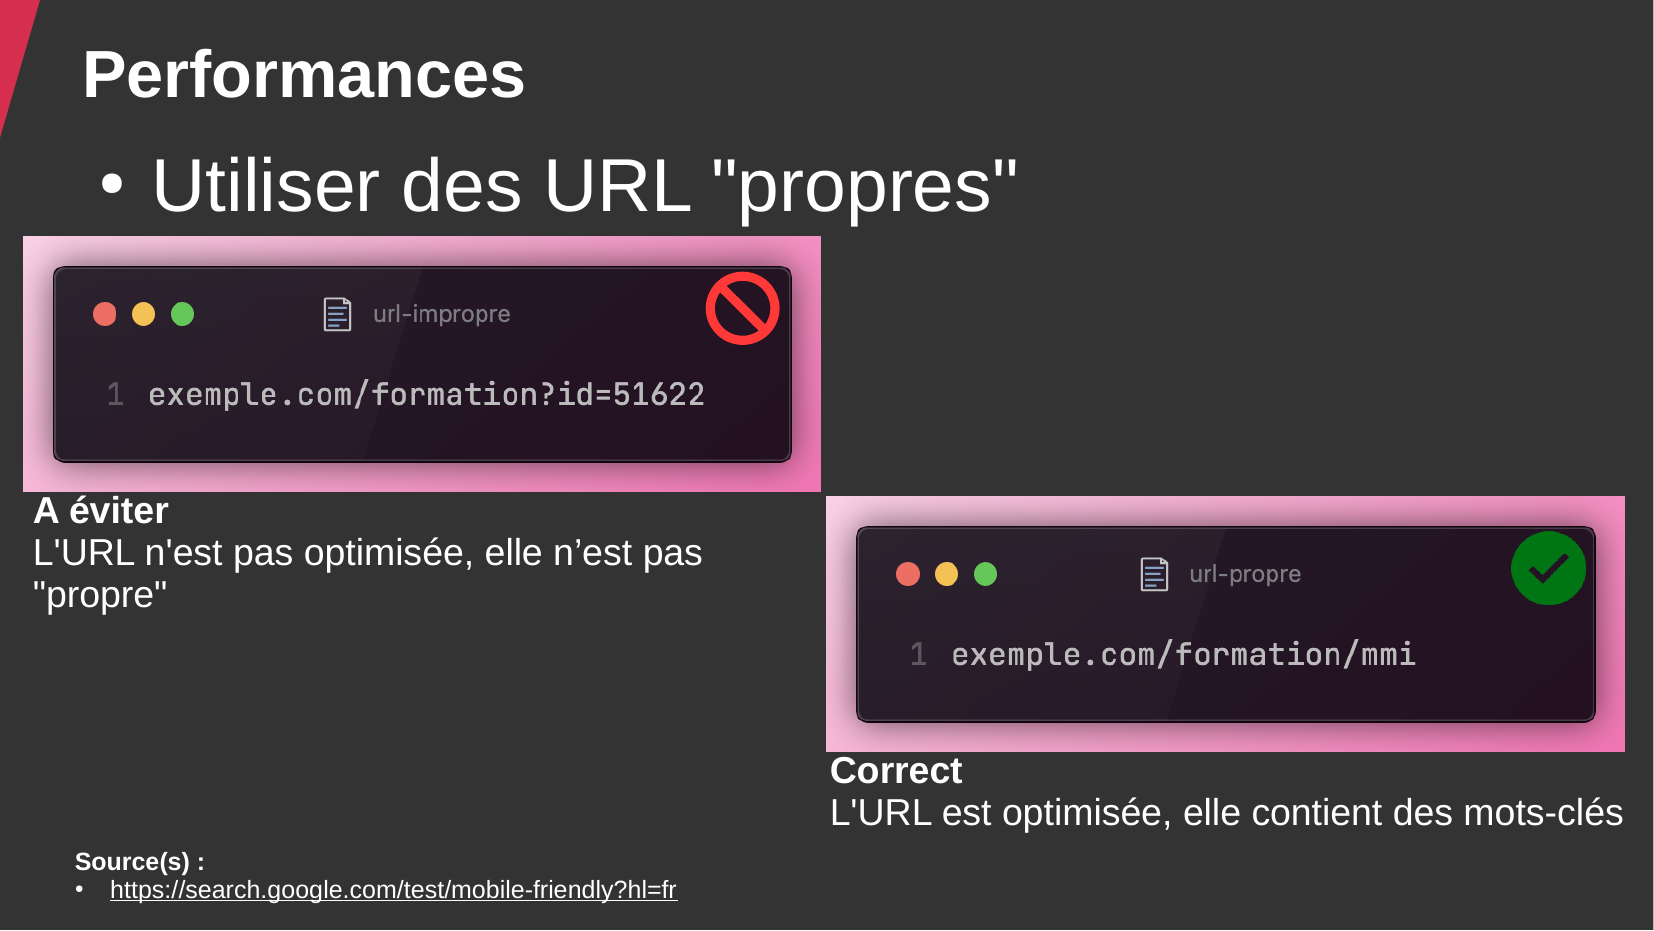

# Performances
Utiliser des URL "propres"
A éviter
L'URL n'est pas optimisée, elle n’est pas "propre"
Correct
L'URL est optimisée, elle contient des mots-clés
Source(s) :
https://search.google.com/test/mobile-friendly?hl=fr